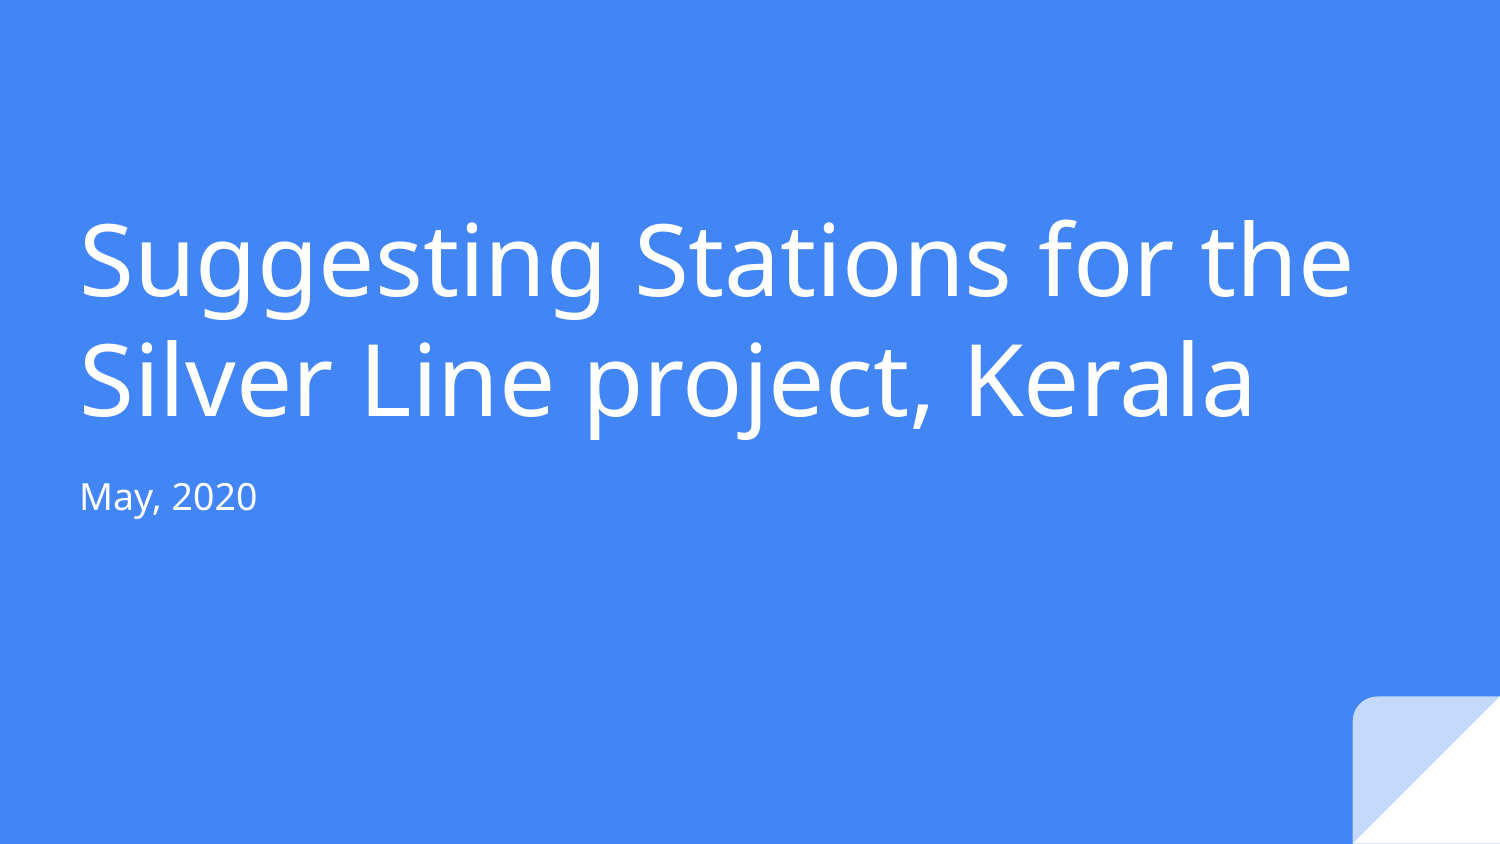

# Suggesting Stations for the Silver Line project, Kerala
May, 2020